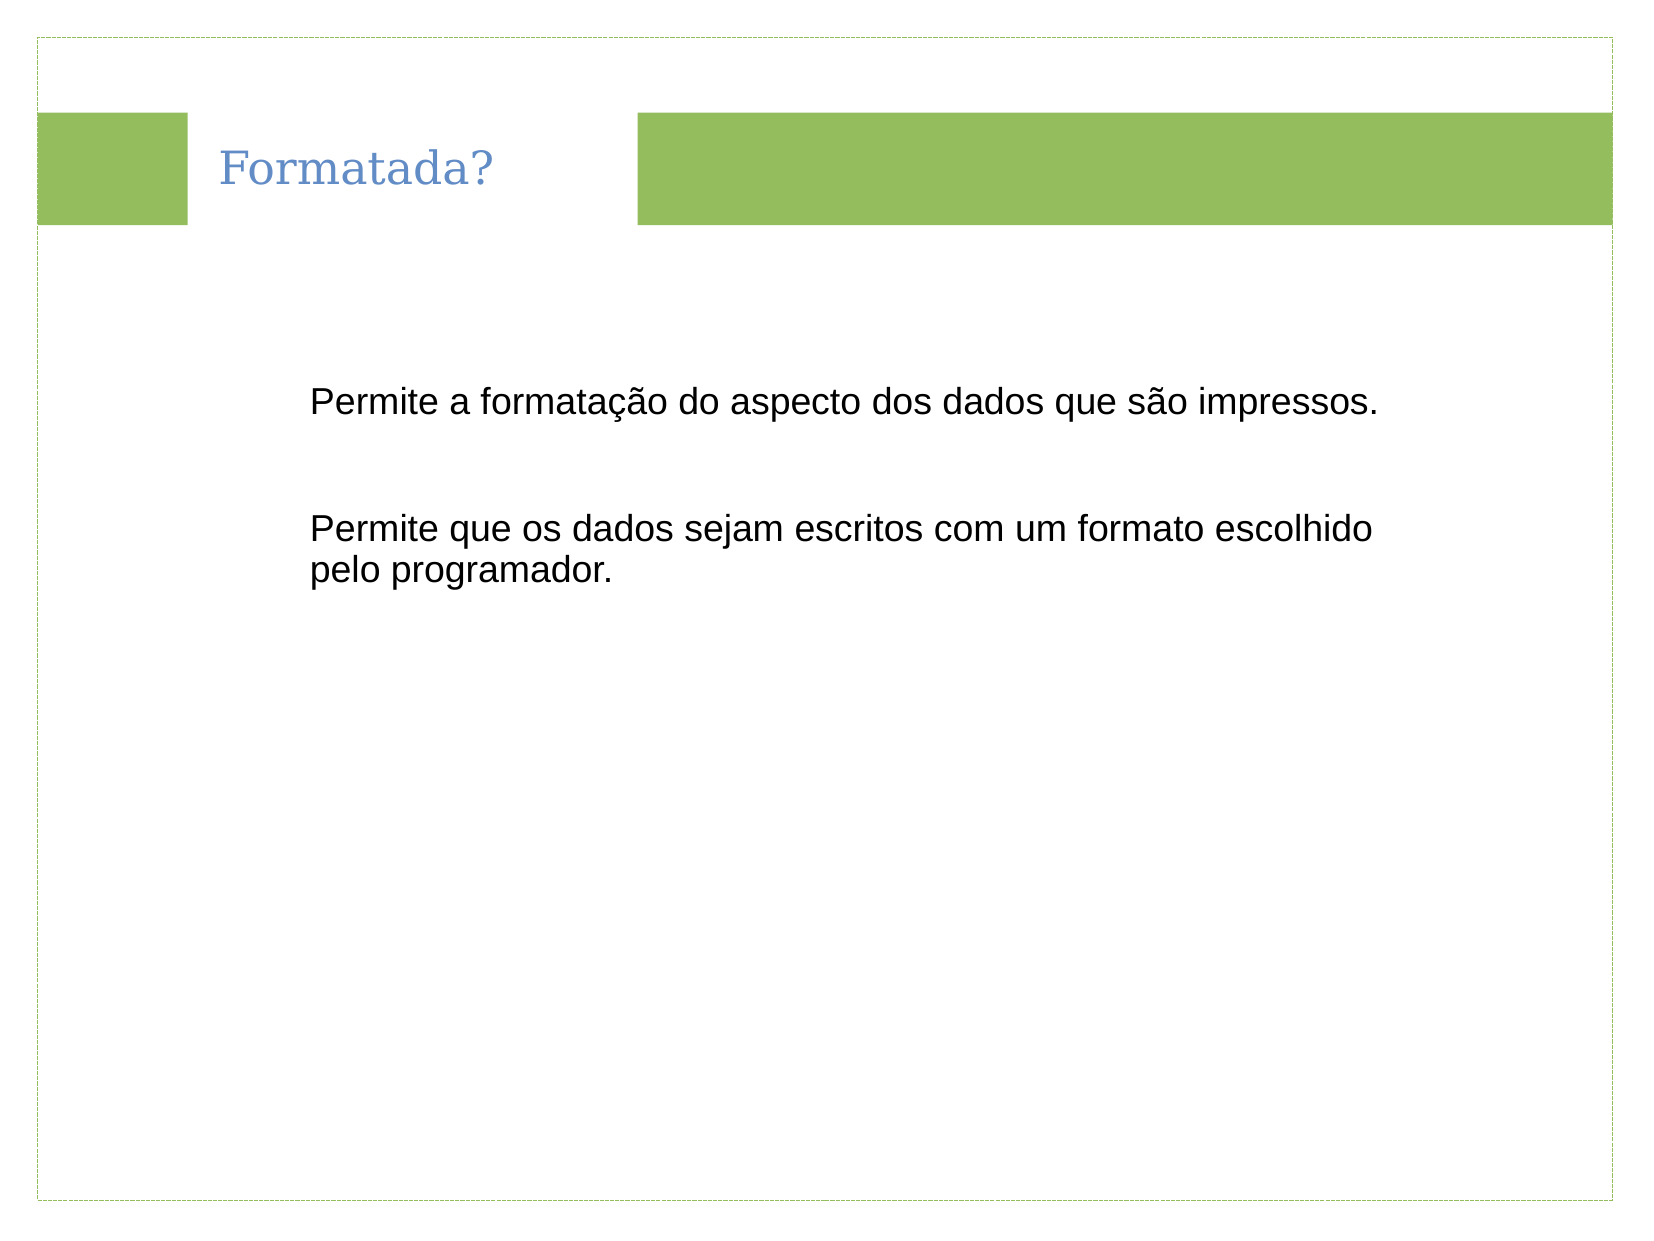

Formatada?
Permite a formatação do aspecto dos dados que são impressos.
Permite que os dados sejam escritos com um formato escolhido
pelo programador.